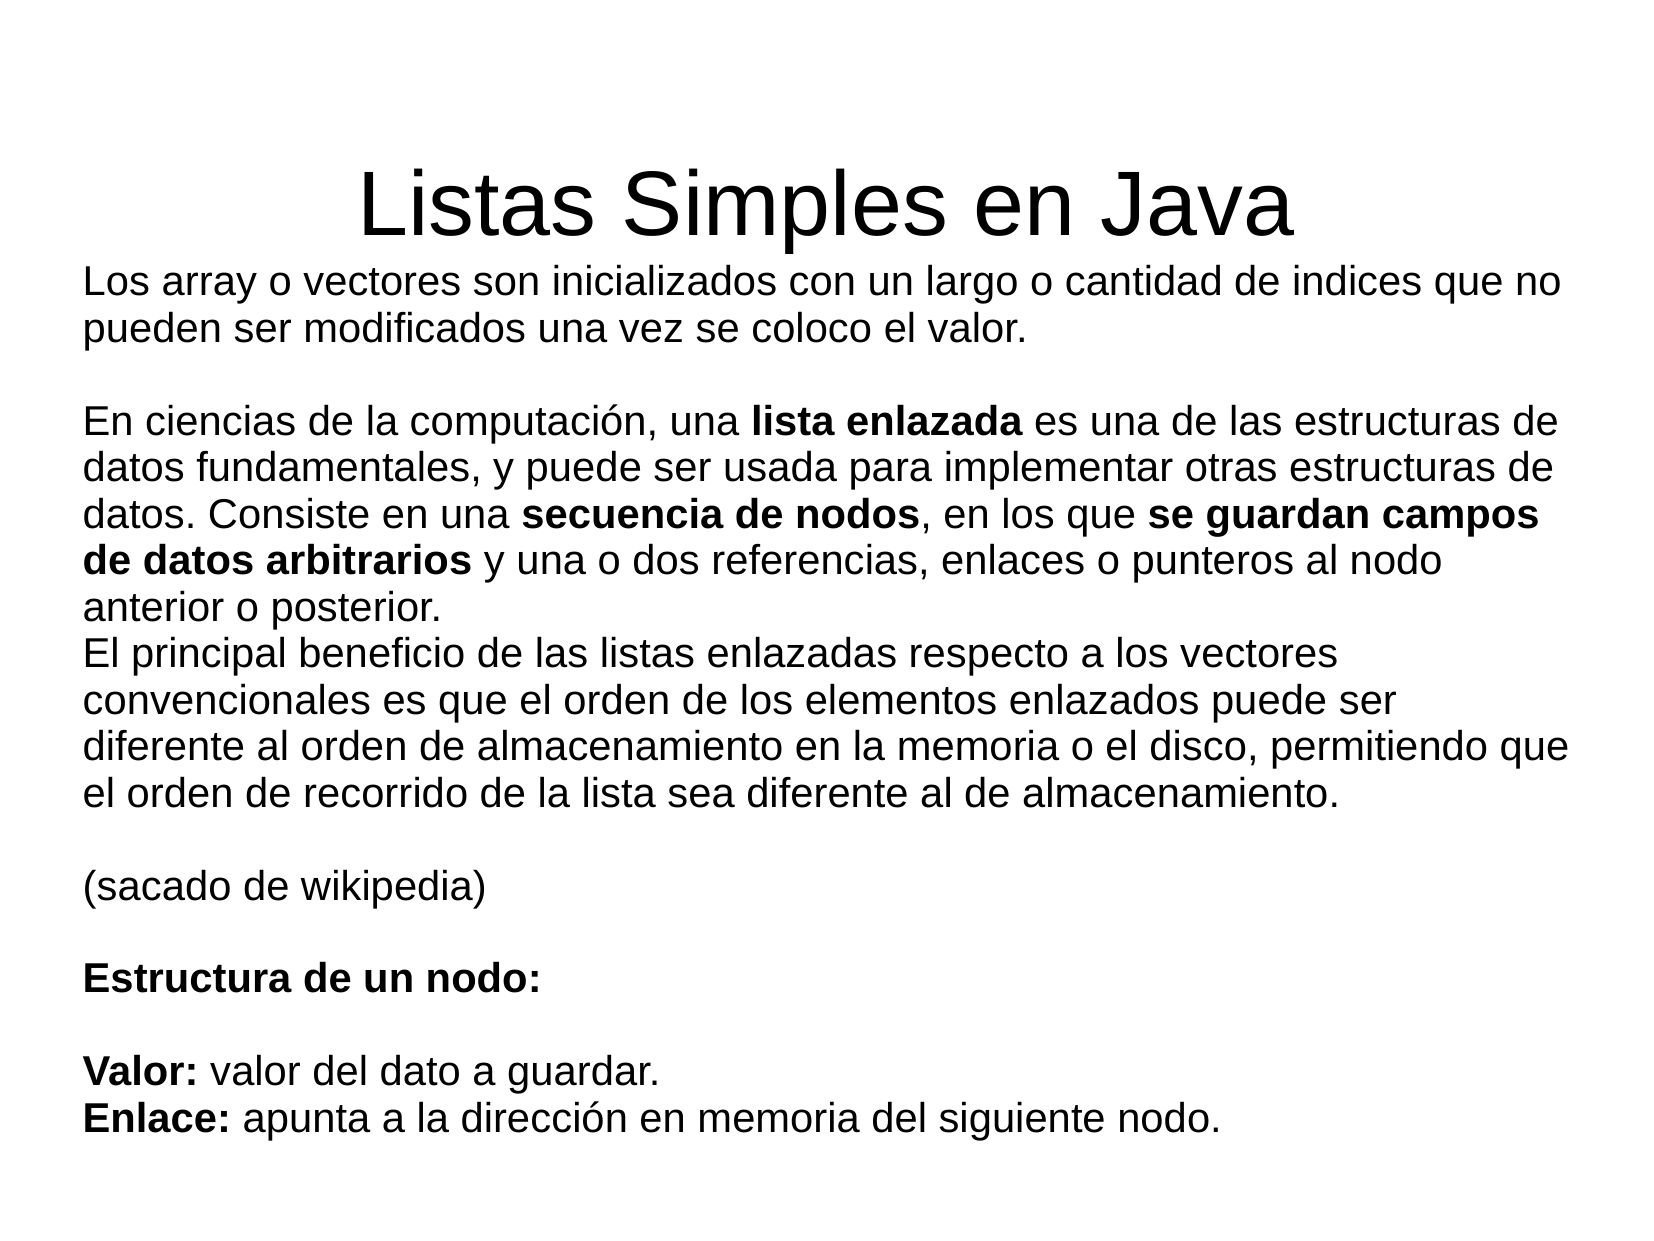

# Listas Simples en Java
Los array o vectores son inicializados con un largo o cantidad de indices que no pueden ser modificados una vez se coloco el valor.
En ciencias de la computación, una lista enlazada es una de las estructuras de datos fundamentales, y puede ser usada para implementar otras estructuras de datos. Consiste en una secuencia de nodos, en los que se guardan campos de datos arbitrarios y una o dos referencias, enlaces o punteros al nodo anterior o posterior.
El principal beneficio de las listas enlazadas respecto a los vectores convencionales es que el orden de los elementos enlazados puede ser diferente al orden de almacenamiento en la memoria o el disco, permitiendo que el orden de recorrido de la lista sea diferente al de almacenamiento.
(sacado de wikipedia)
Estructura de un nodo:
Valor: valor del dato a guardar.
Enlace: apunta a la dirección en memoria del siguiente nodo.